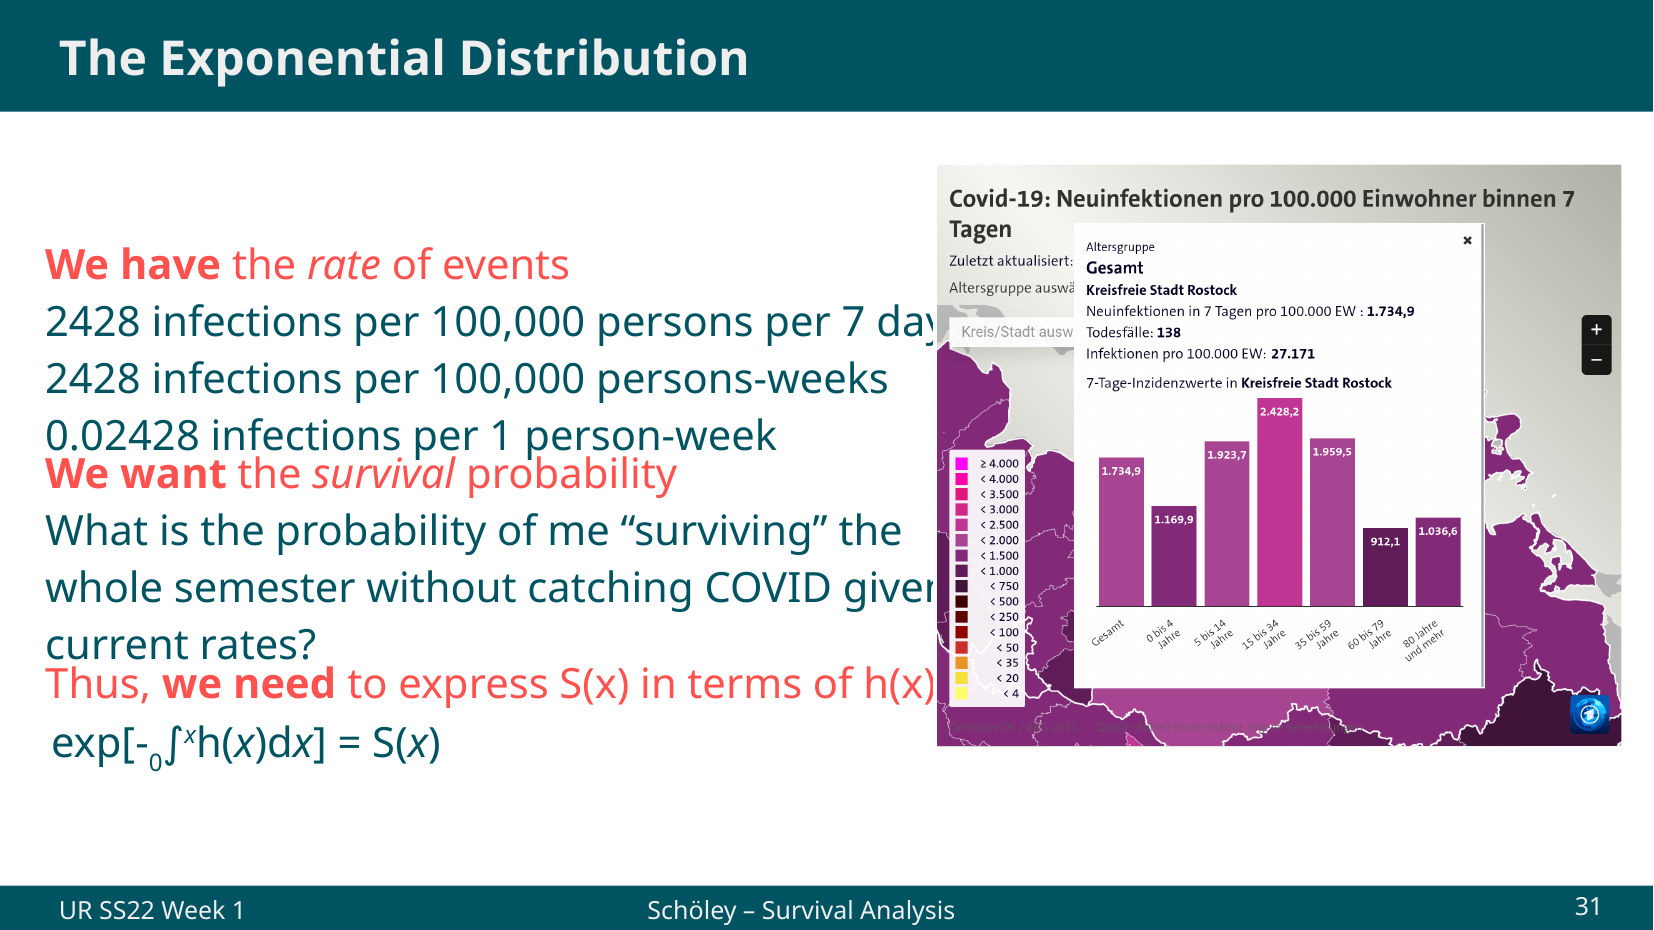

# The Exponential Distribution
We have the rate of events
2428 infections per 100,000 persons per 7 days
2428 infections per 100,000 persons-weeks
0.02428 infections per 1 person-week
We want the survival probability
What is the probability of me “surviving” the
whole semester without catching COVID given
current rates?
Thus, we need to express S(x) in terms of h(x)
exp[-0∫xh(x)dx] = S(x)
31
UR SS22 Week 1
Schöley – Survival Analysis